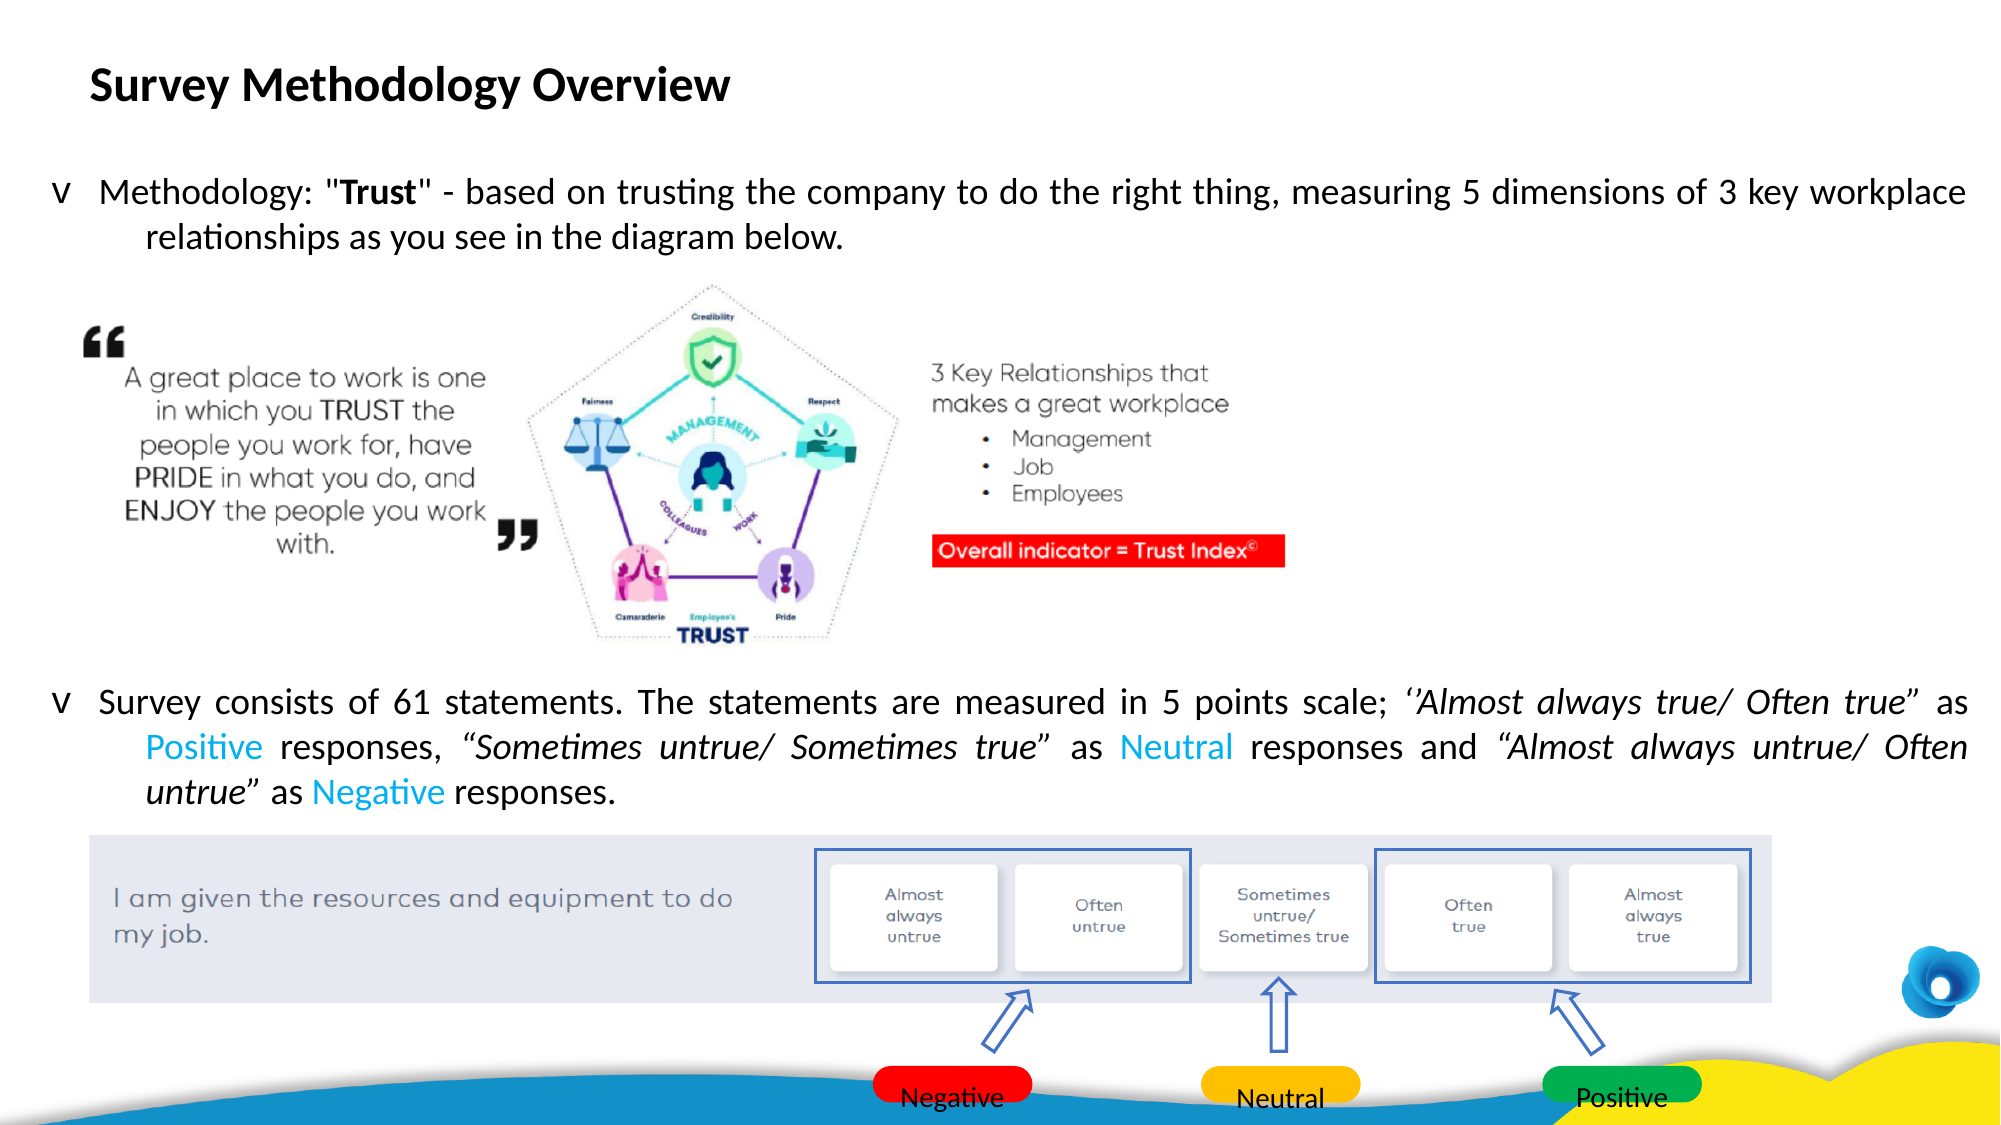

Survey Methodology Overview
Methodology: "Trust" - based on trusting the company to do the right thing, measuring 5 dimensions of 3 key workplace relationships as you see in the diagram below.
Survey consists of 61 statements. The statements are measured in 5 points scale; ‘’Almost always true/ Often true” as Positive responses, “Sometimes untrue/ Sometimes true” as Neutral responses and “Almost always untrue/ Often untrue” as Negative responses.
Negative
Positive
Neutral